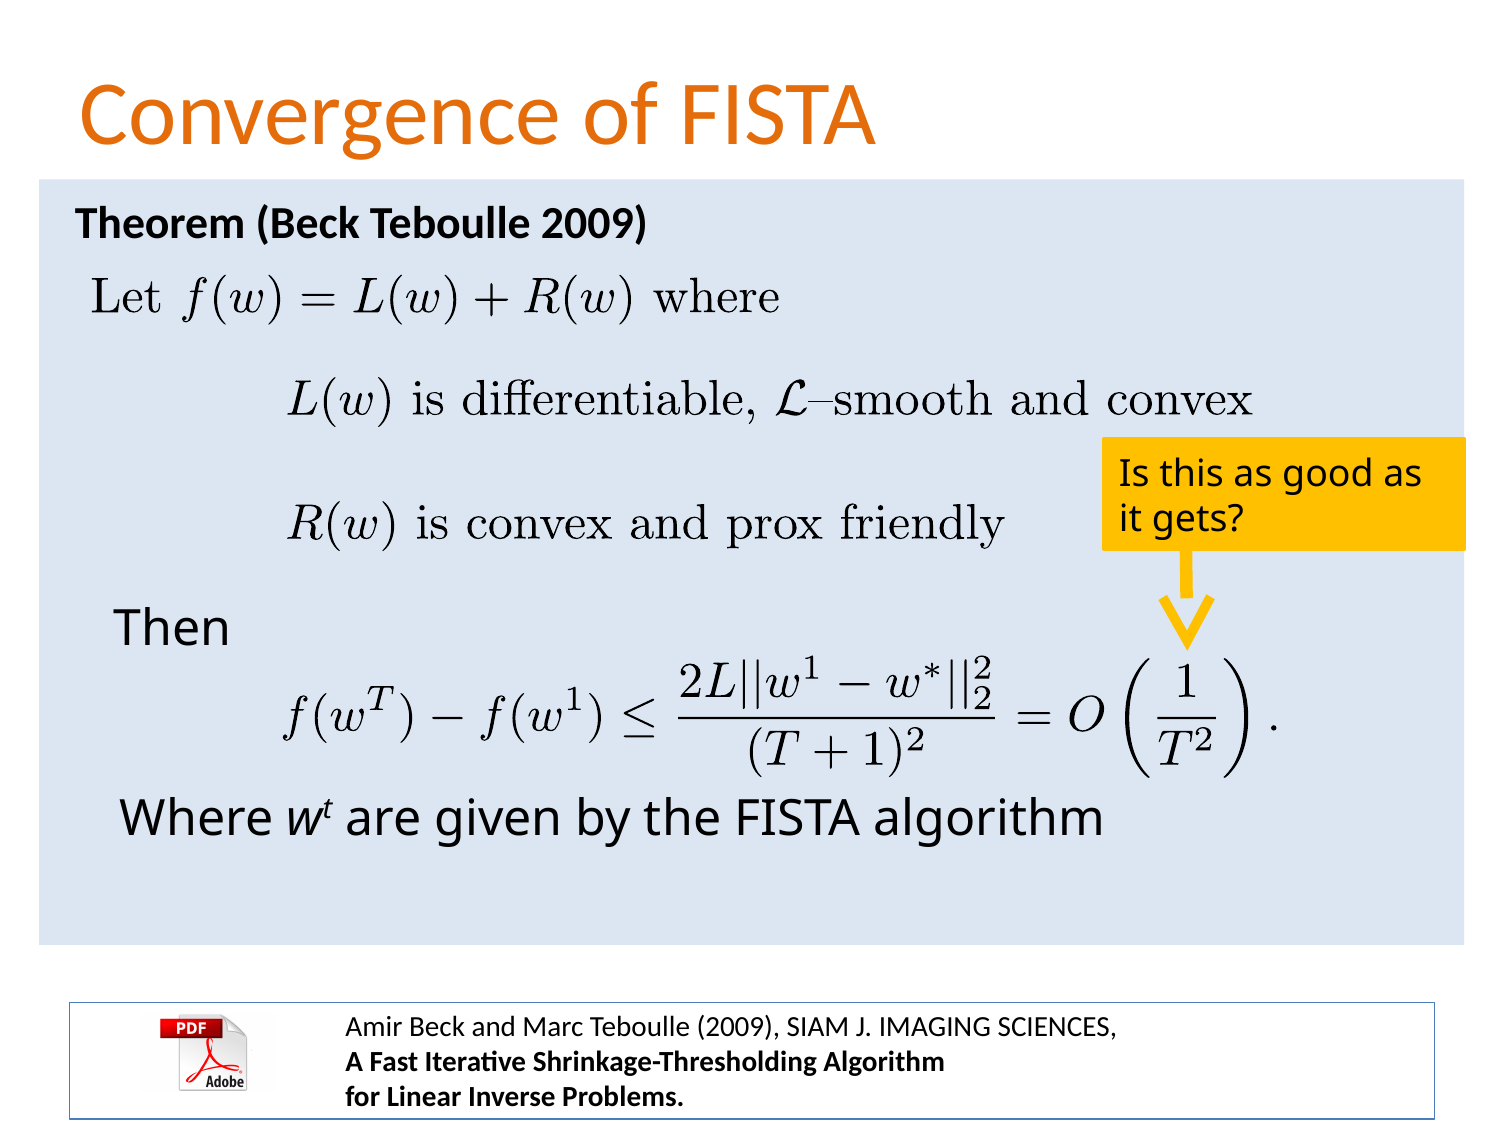

Convergence of FISTA
Theorem (Beck Teboulle 2009)
Is this as good as it gets?
Then
Where wt are given by the FISTA algorithm
Amir Beck and Marc Teboulle (2009), SIAM J. IMAGING SCIENCES,
A Fast Iterative Shrinkage-Thresholding Algorithm
for Linear Inverse Problems.